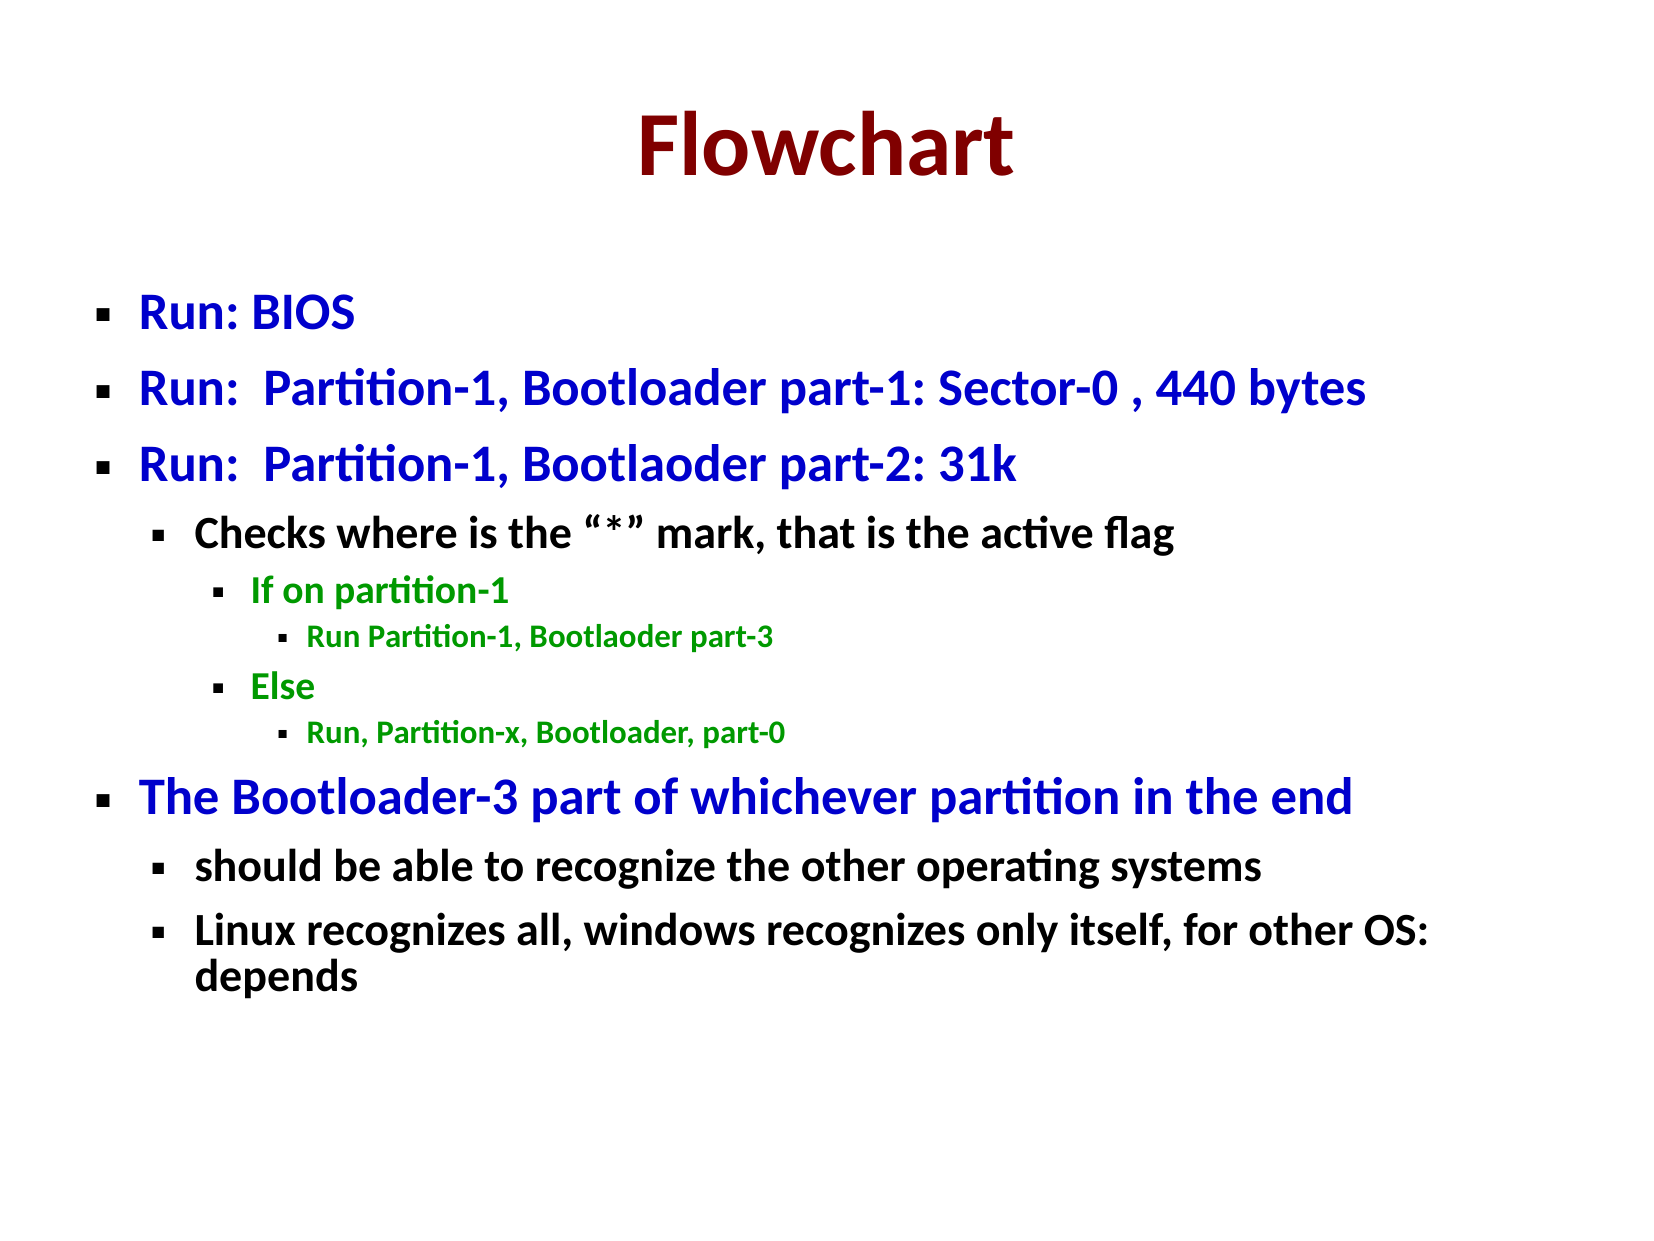

# Flowchart
Run: BIOS
Run: Partition-1, Bootloader part-1: Sector-0 , 440 bytes
Run: Partition-1, Bootlaoder part-2: 31k
Checks where is the “*” mark, that is the active flag
If on partition-1
Run Partition-1, Bootlaoder part-3
Else
Run, Partition-x, Bootloader, part-0
The Bootloader-3 part of whichever partition in the end
should be able to recognize the other operating systems
Linux recognizes all, windows recognizes only itself, for other OS: depends